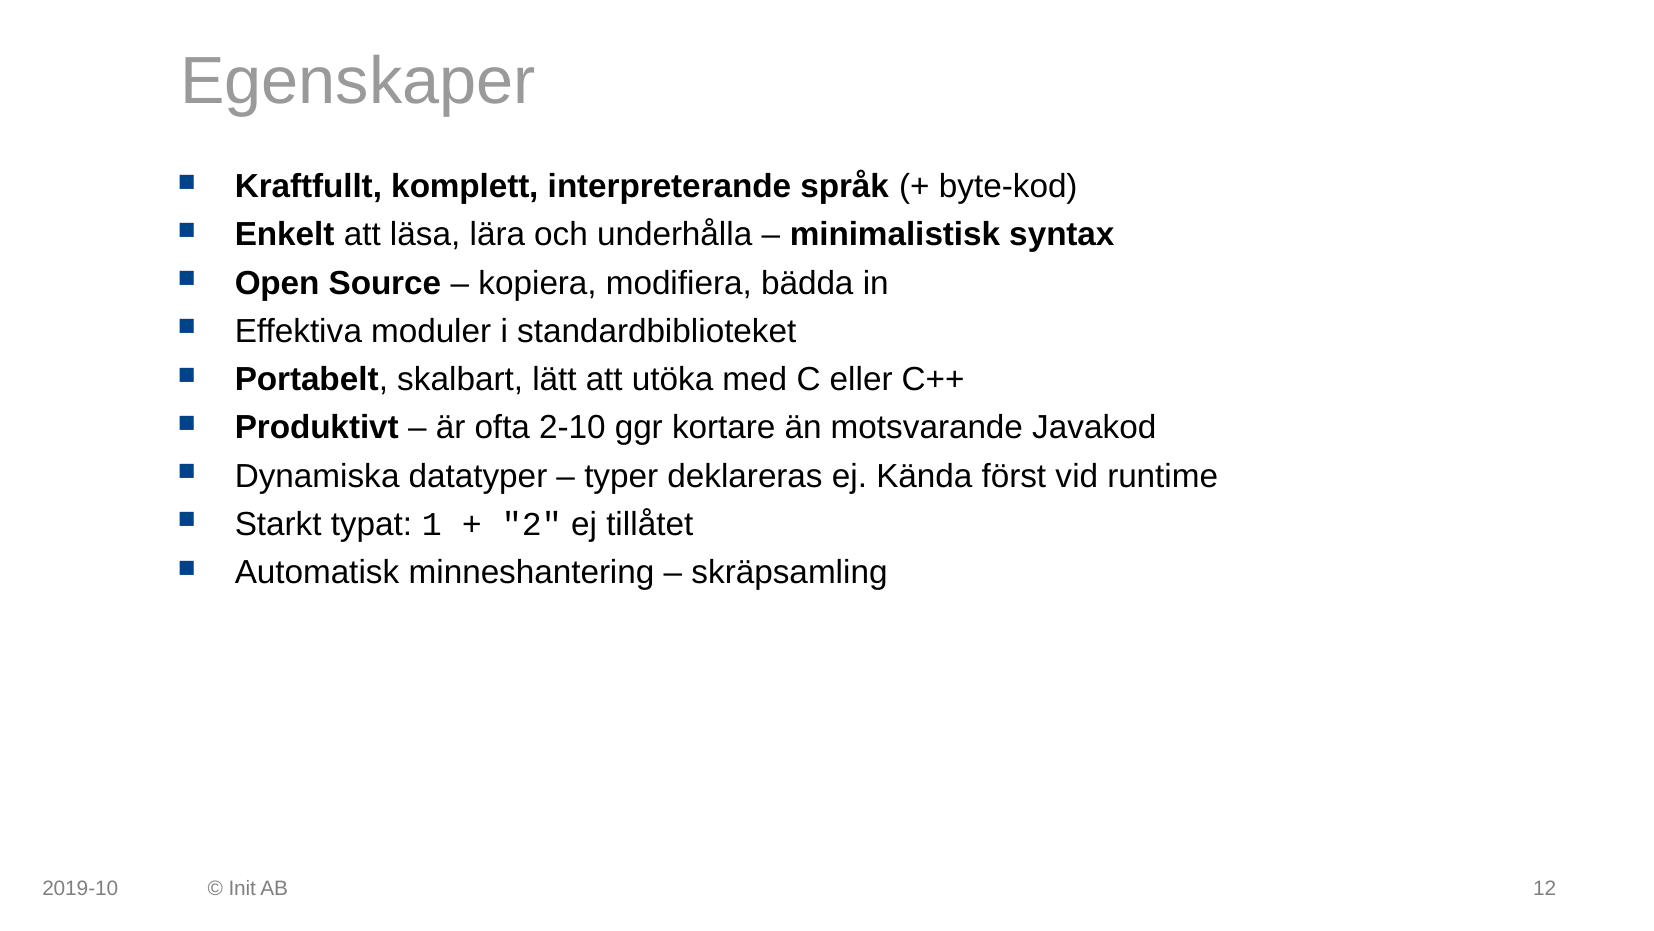

Egenskaper
Kraftfullt, komplett, interpreterande språk (+ byte-kod)
Enkelt att läsa, lära och underhålla – minimalistisk syntax
Open Source – kopiera, modifiera, bädda in
Effektiva moduler i standardbiblioteket
Portabelt, skalbart, lätt att utöka med C eller C++
Produktivt – är ofta 2-10 ggr kortare än motsvarande Javakod
Dynamiska datatyper – typer deklareras ej. Kända först vid runtime
Starkt typat: 1 + "2" ej tillåtet
Automatisk minneshantering – skräpsamling
2019-10
© Init AB